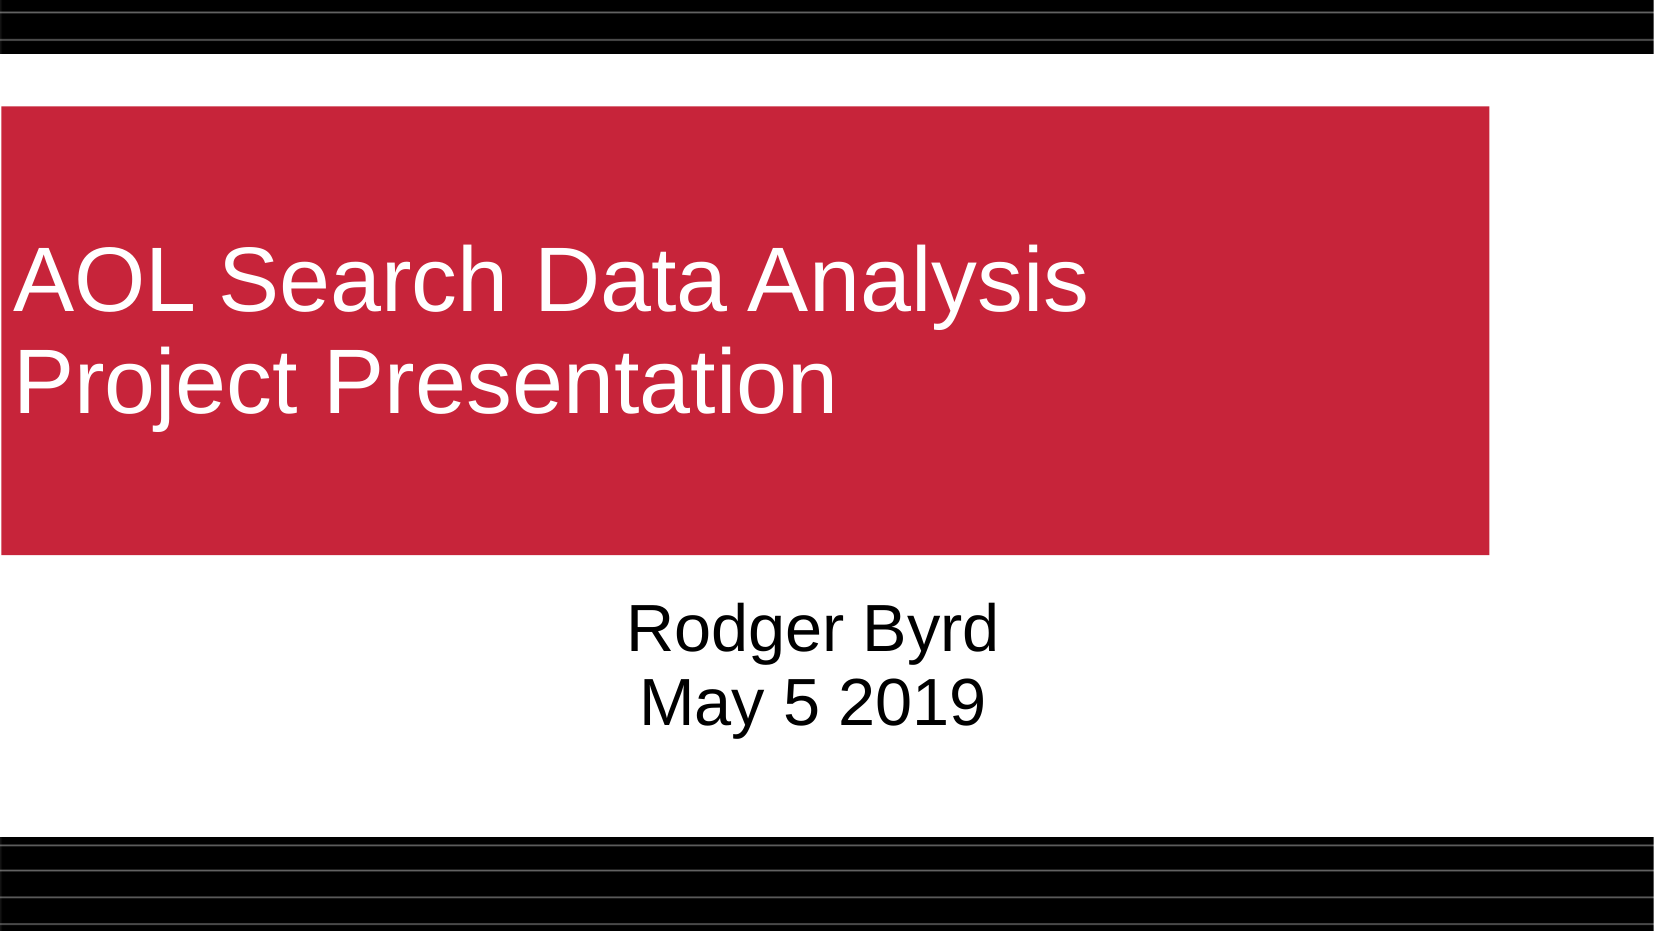

# AOL Search Data Analysis Project Presentation
Rodger Byrd
May 5 2019